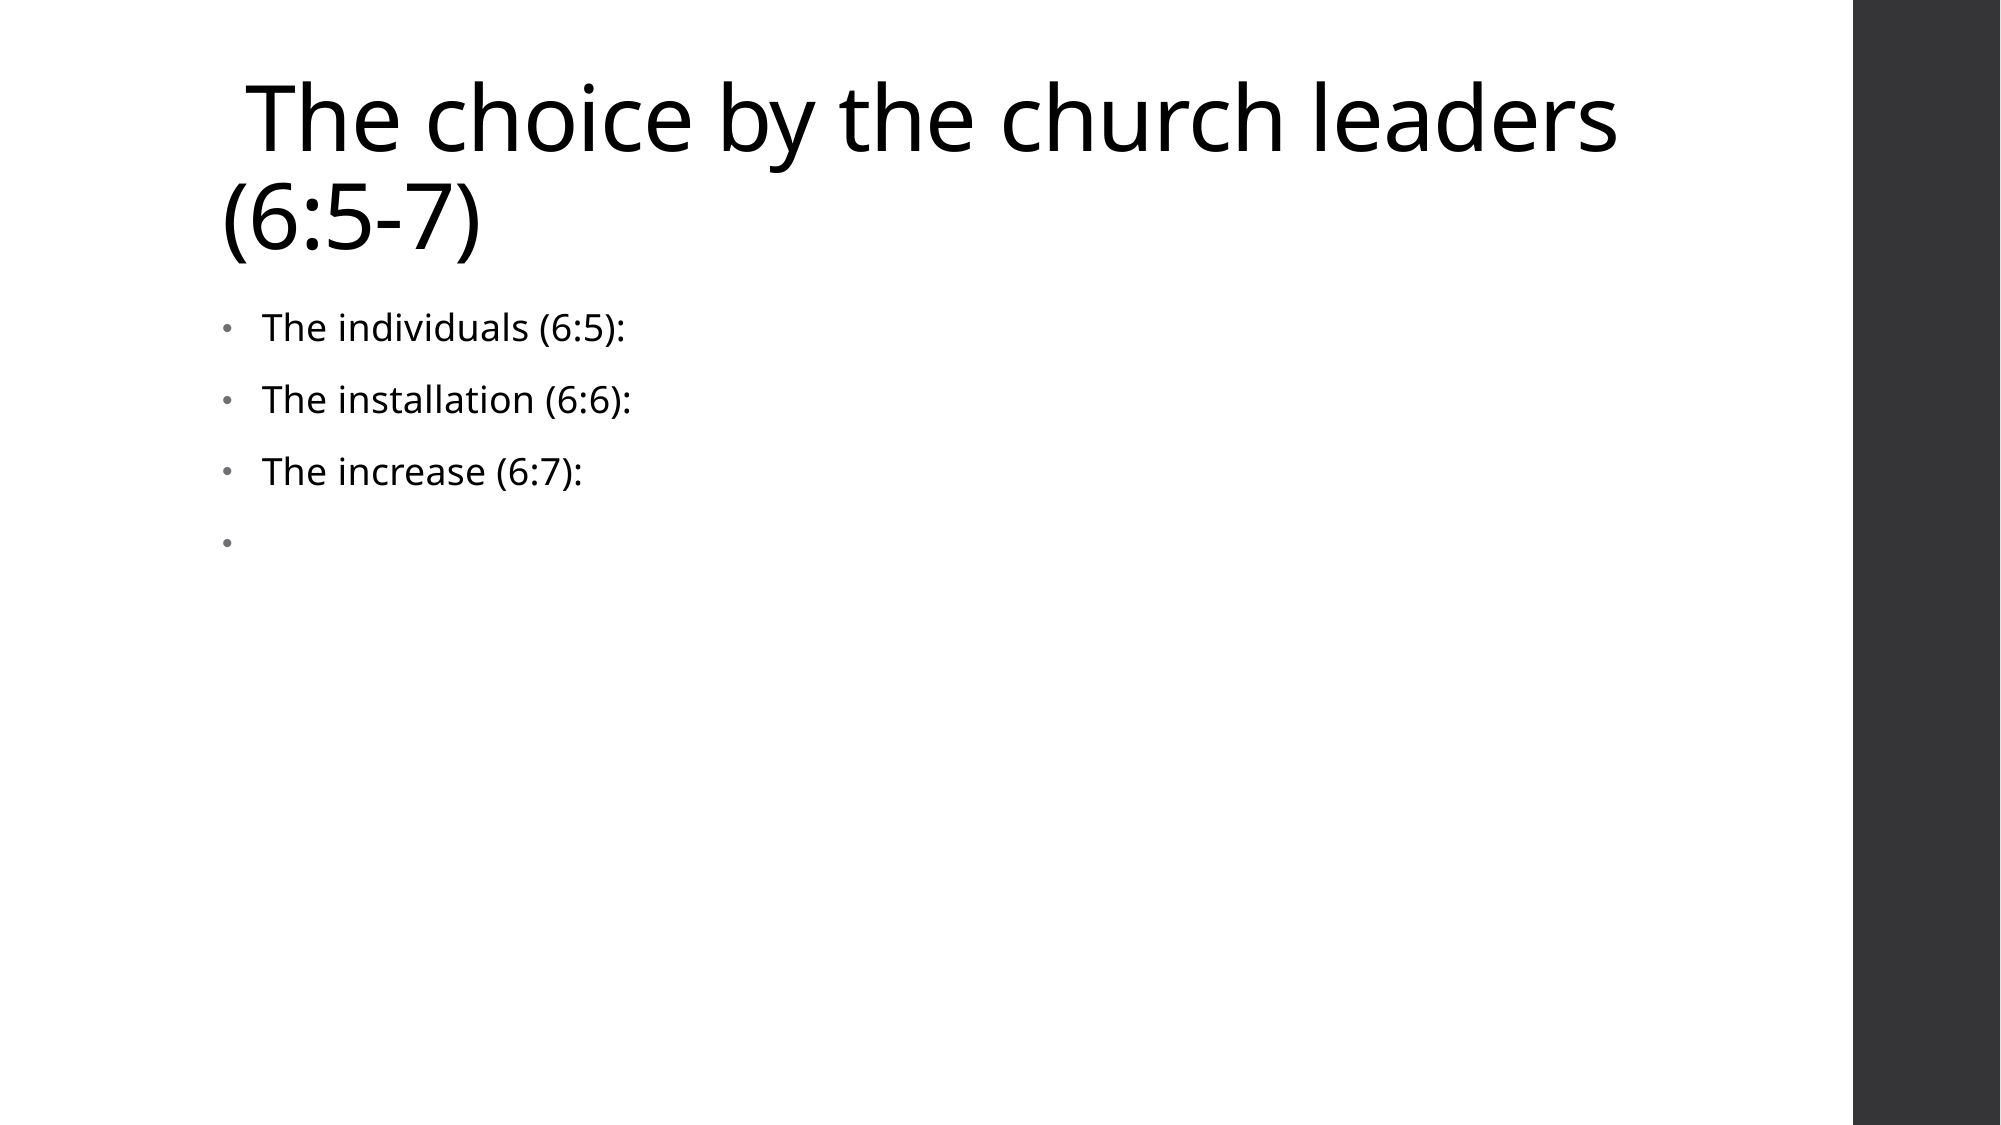

# The choice by the church leaders (6:5-7)
 The individuals (6:5):
 The installation (6:6):
 The increase (6:7):